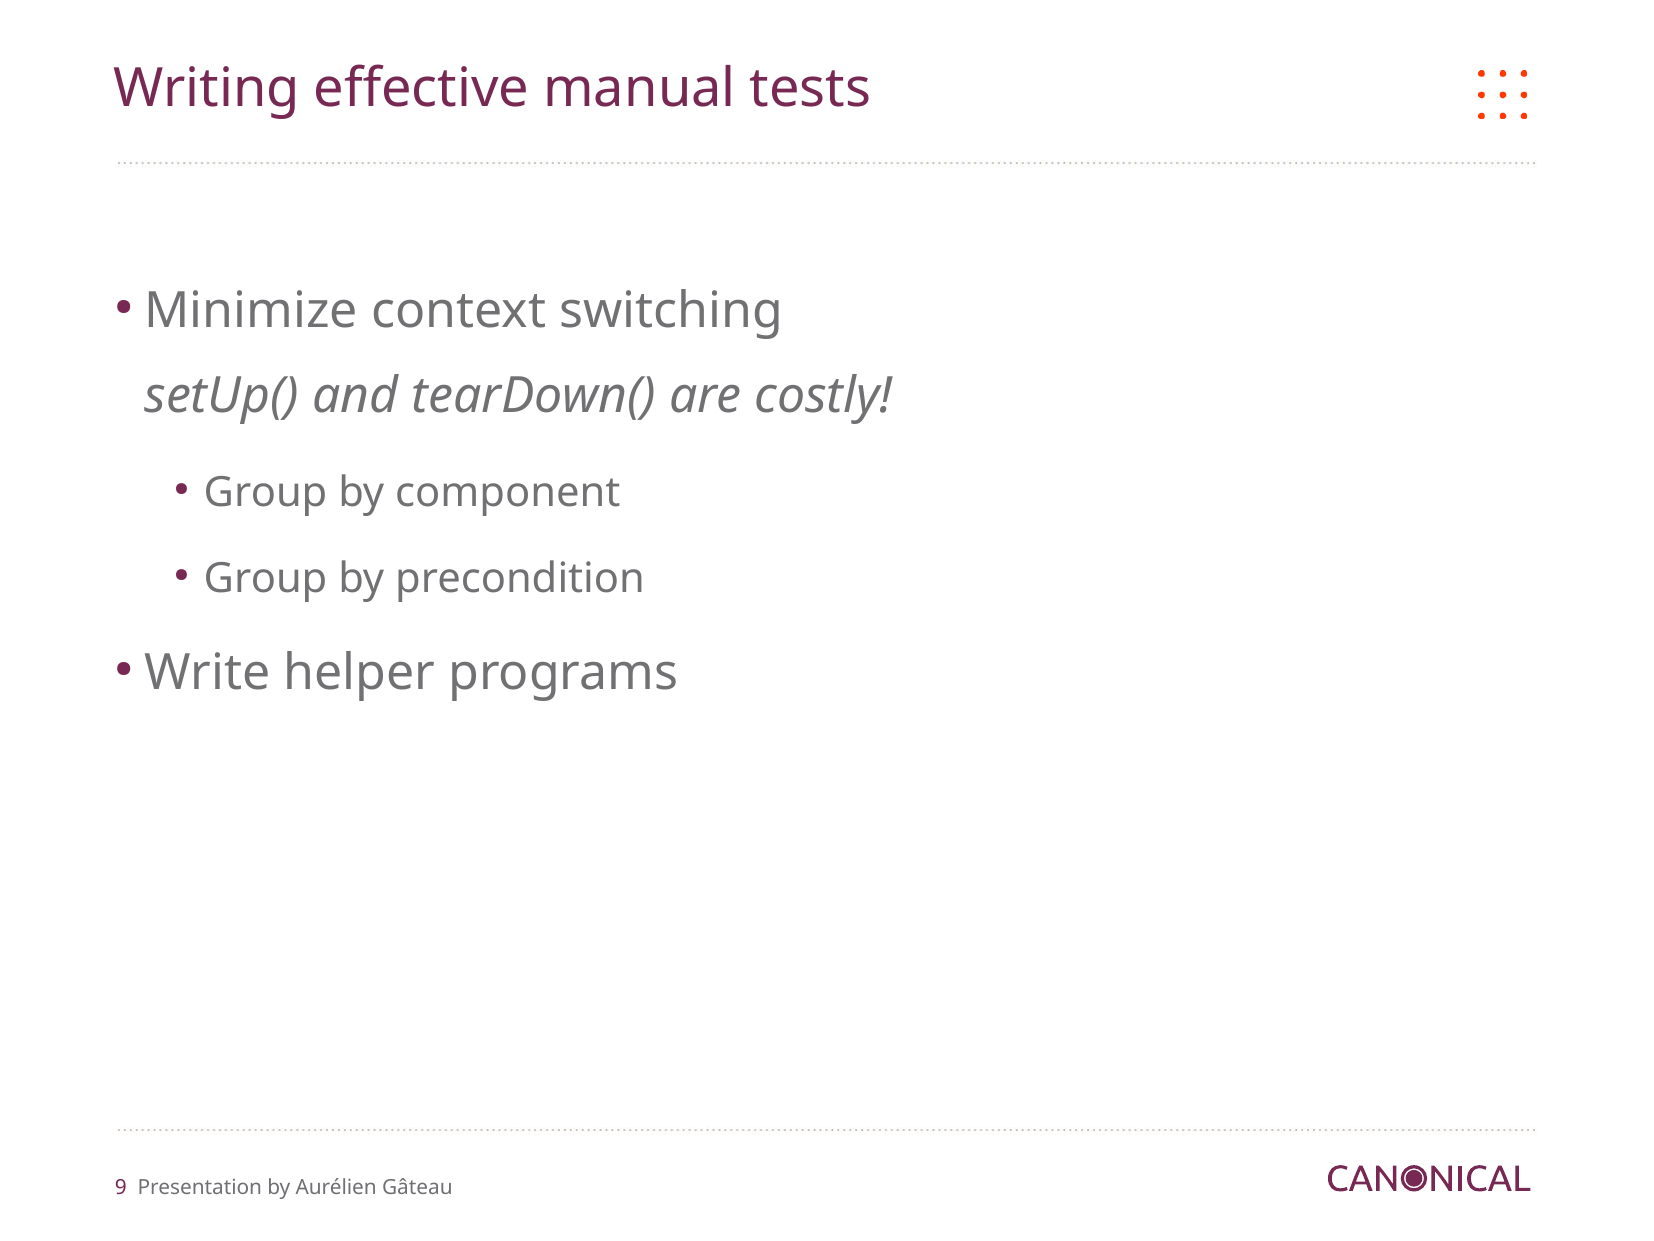

# Writing effective manual tests
Minimize context switching
setUp() and tearDown() are costly!
Group by component
Group by precondition
Write helper programs